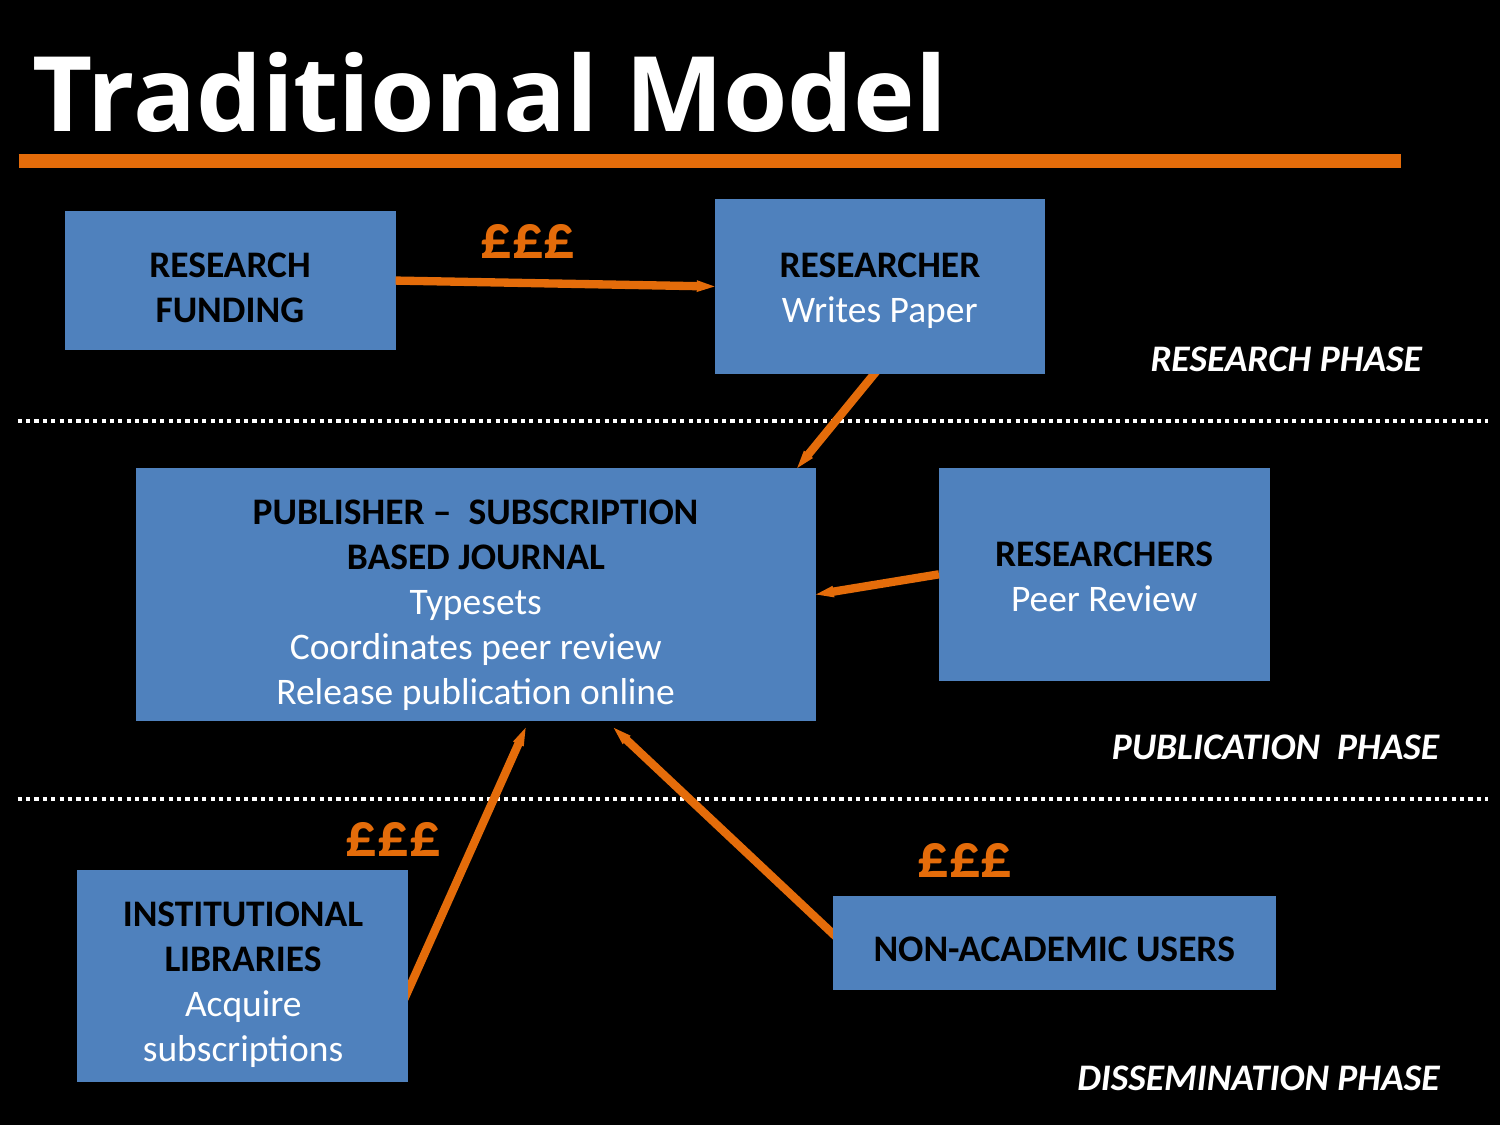

Traditional Model
£££
RESEARCHER
Writes Paper
RESEARCH FUNDING
RESEARCH PHASE
PUBLISHER – SUBSCRIPTION BASED JOURNAL
Typesets
Coordinates peer review
Release publication online
RESEARCHERS
Peer Review
PUBLICATION PHASE
£££
£££
INSTITUTIONAL LIBRARIES
Acquire subscriptions
NON-ACADEMIC USERS
DISSEMINATION PHASE
ACADEMIC USERS